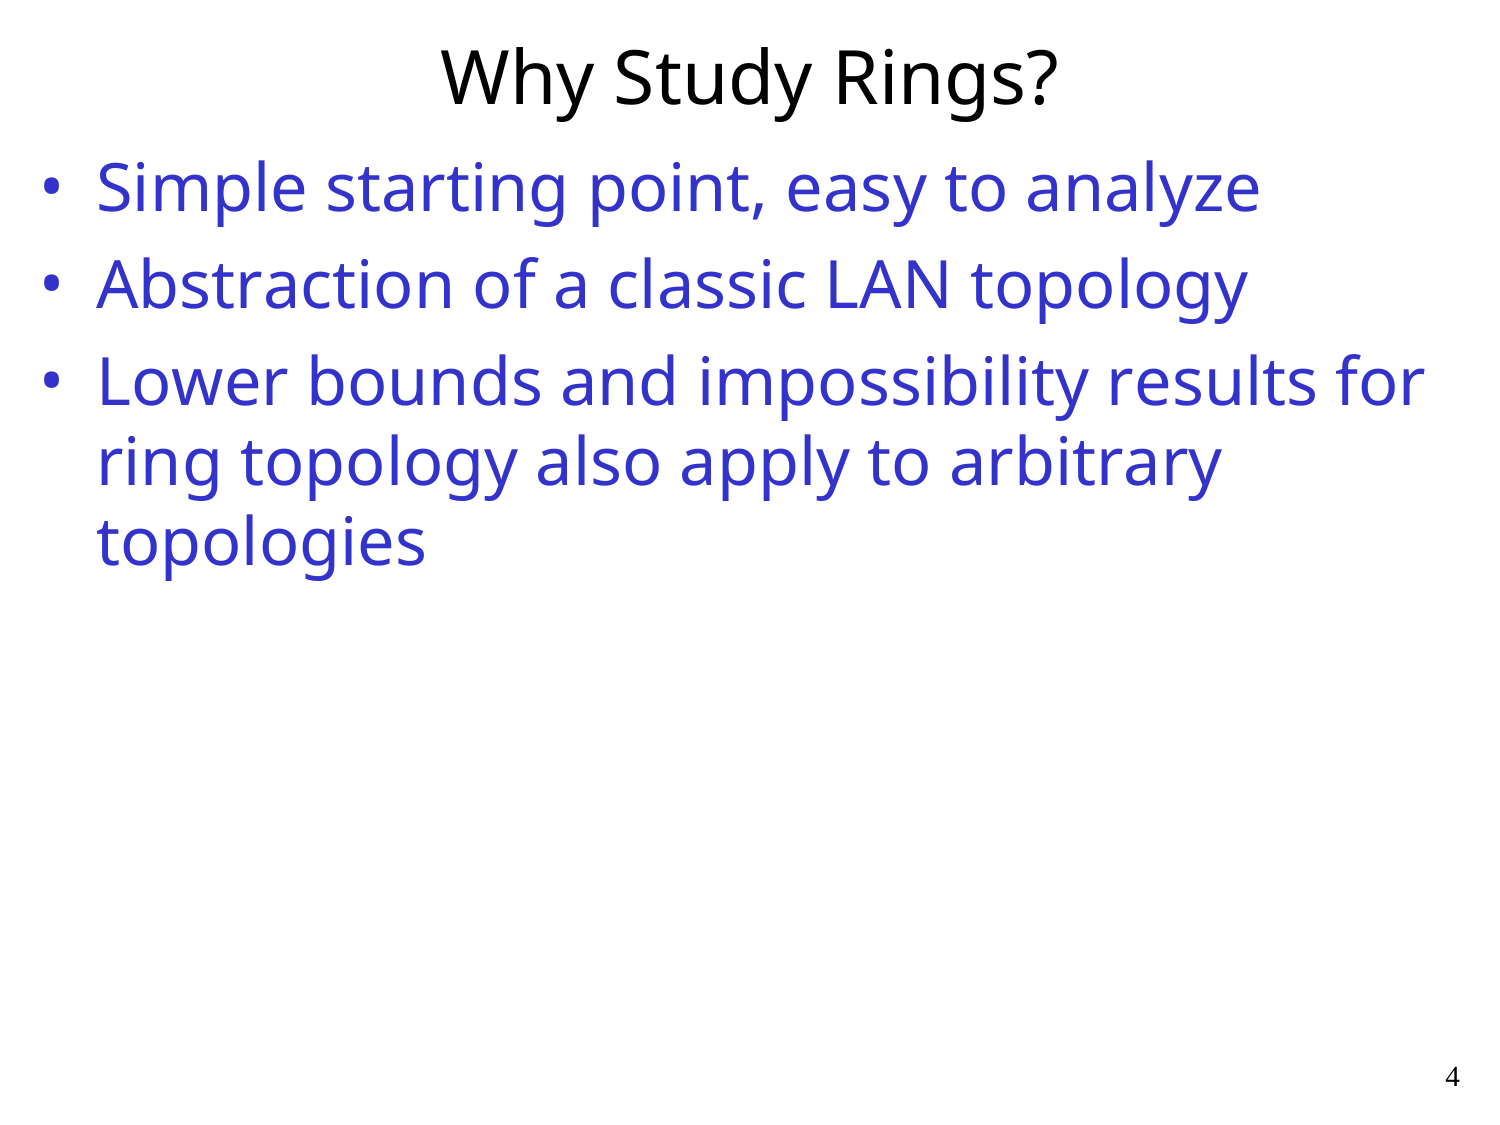

# Why Study Rings?
Simple starting point, easy to analyze
Abstraction of a classic LAN topology
Lower bounds and impossibility results for ring topology also apply to arbitrary topologies